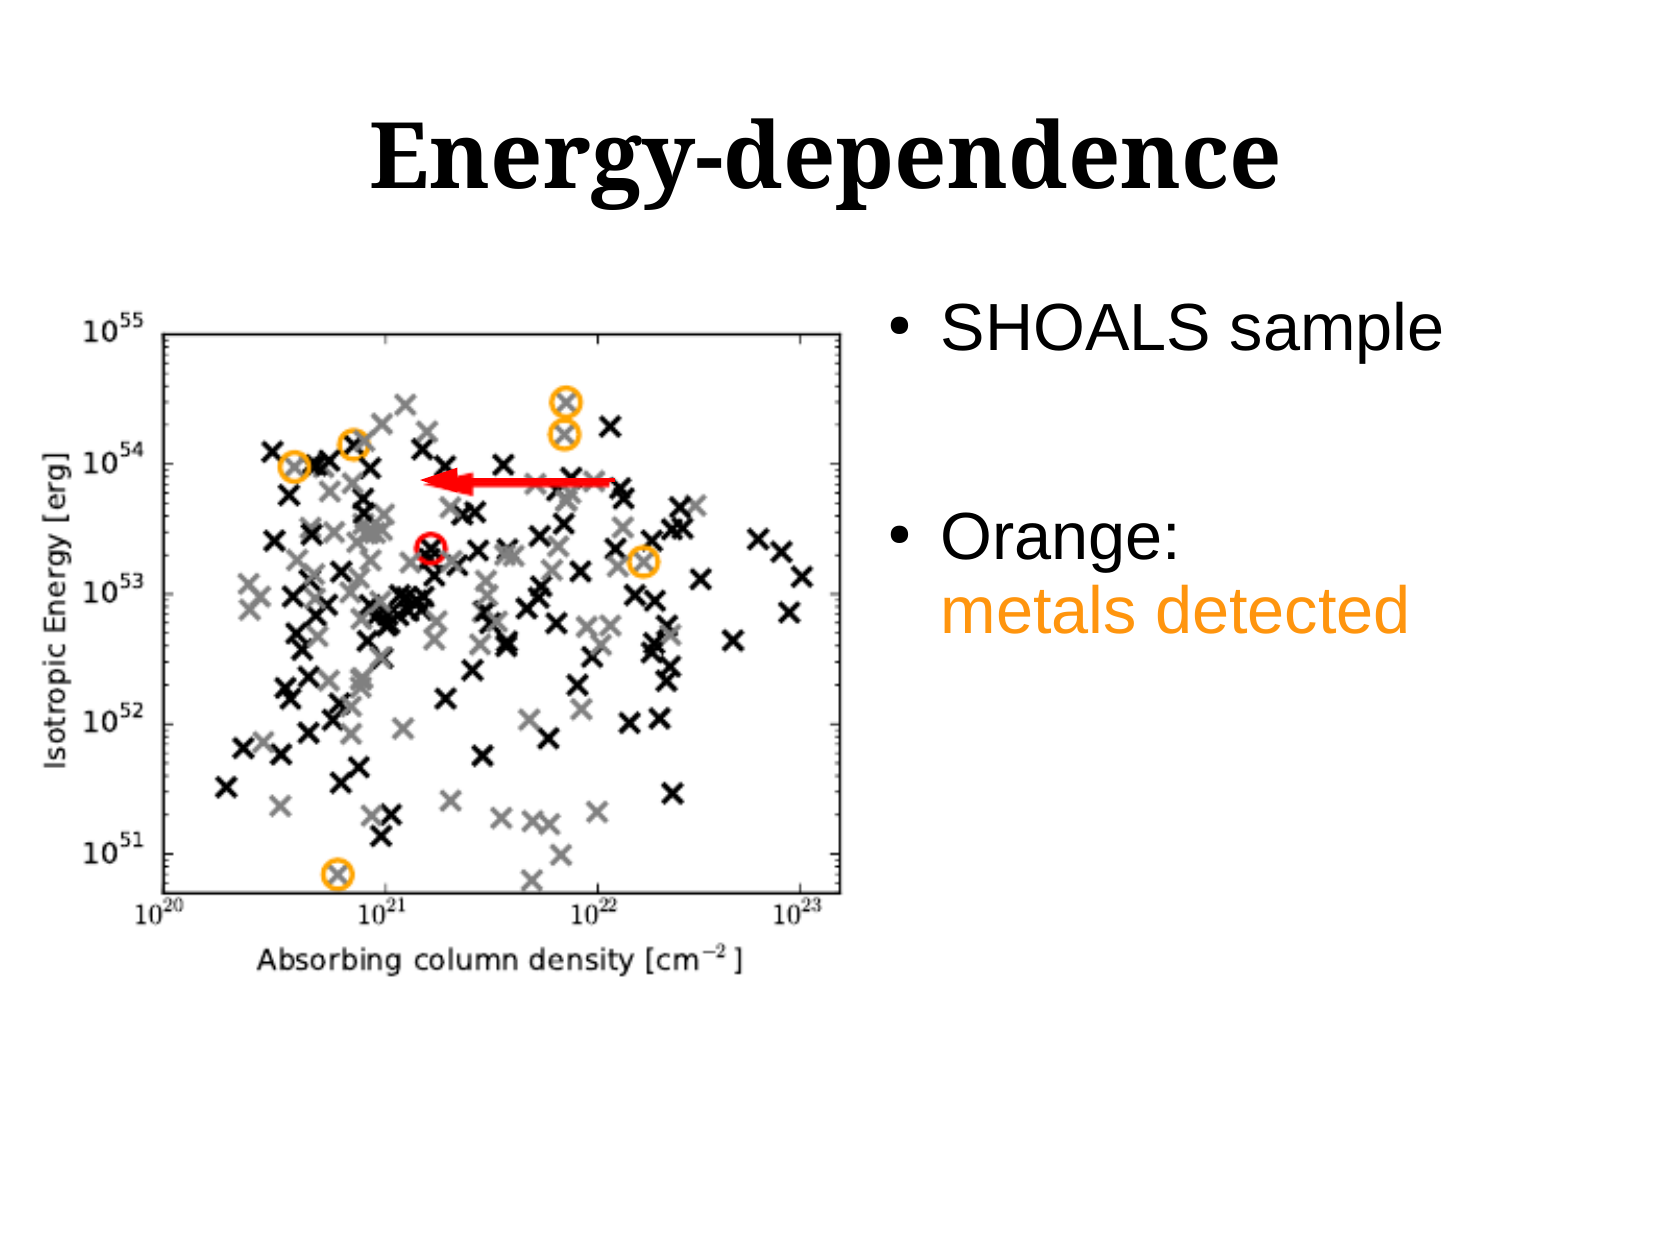

# Energy-dependence
SHOALS sample
Orange:
metals detected